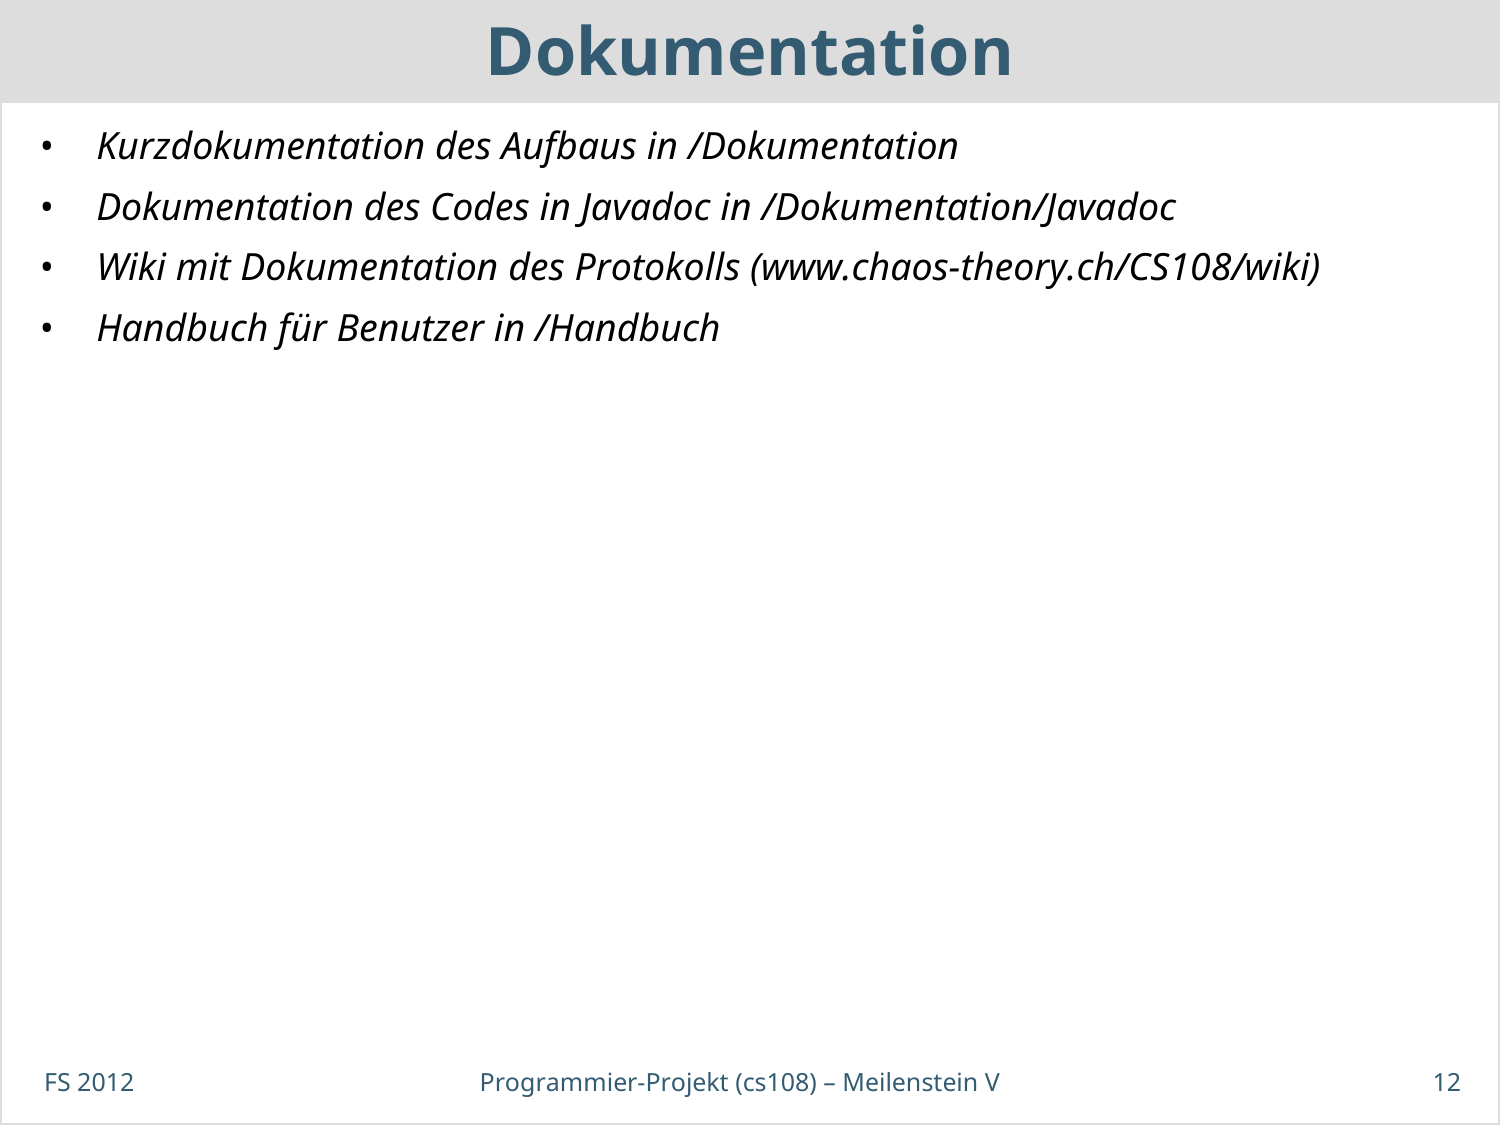

# Dokumentation
Kurzdokumentation des Aufbaus in /Dokumentation
Dokumentation des Codes in Javadoc in /Dokumentation/Javadoc
Wiki mit Dokumentation des Protokolls (www.chaos-theory.ch/CS108/wiki)
Handbuch für Benutzer in /Handbuch
FS 2012
Programmier-Projekt (cs108) – Meilenstein V